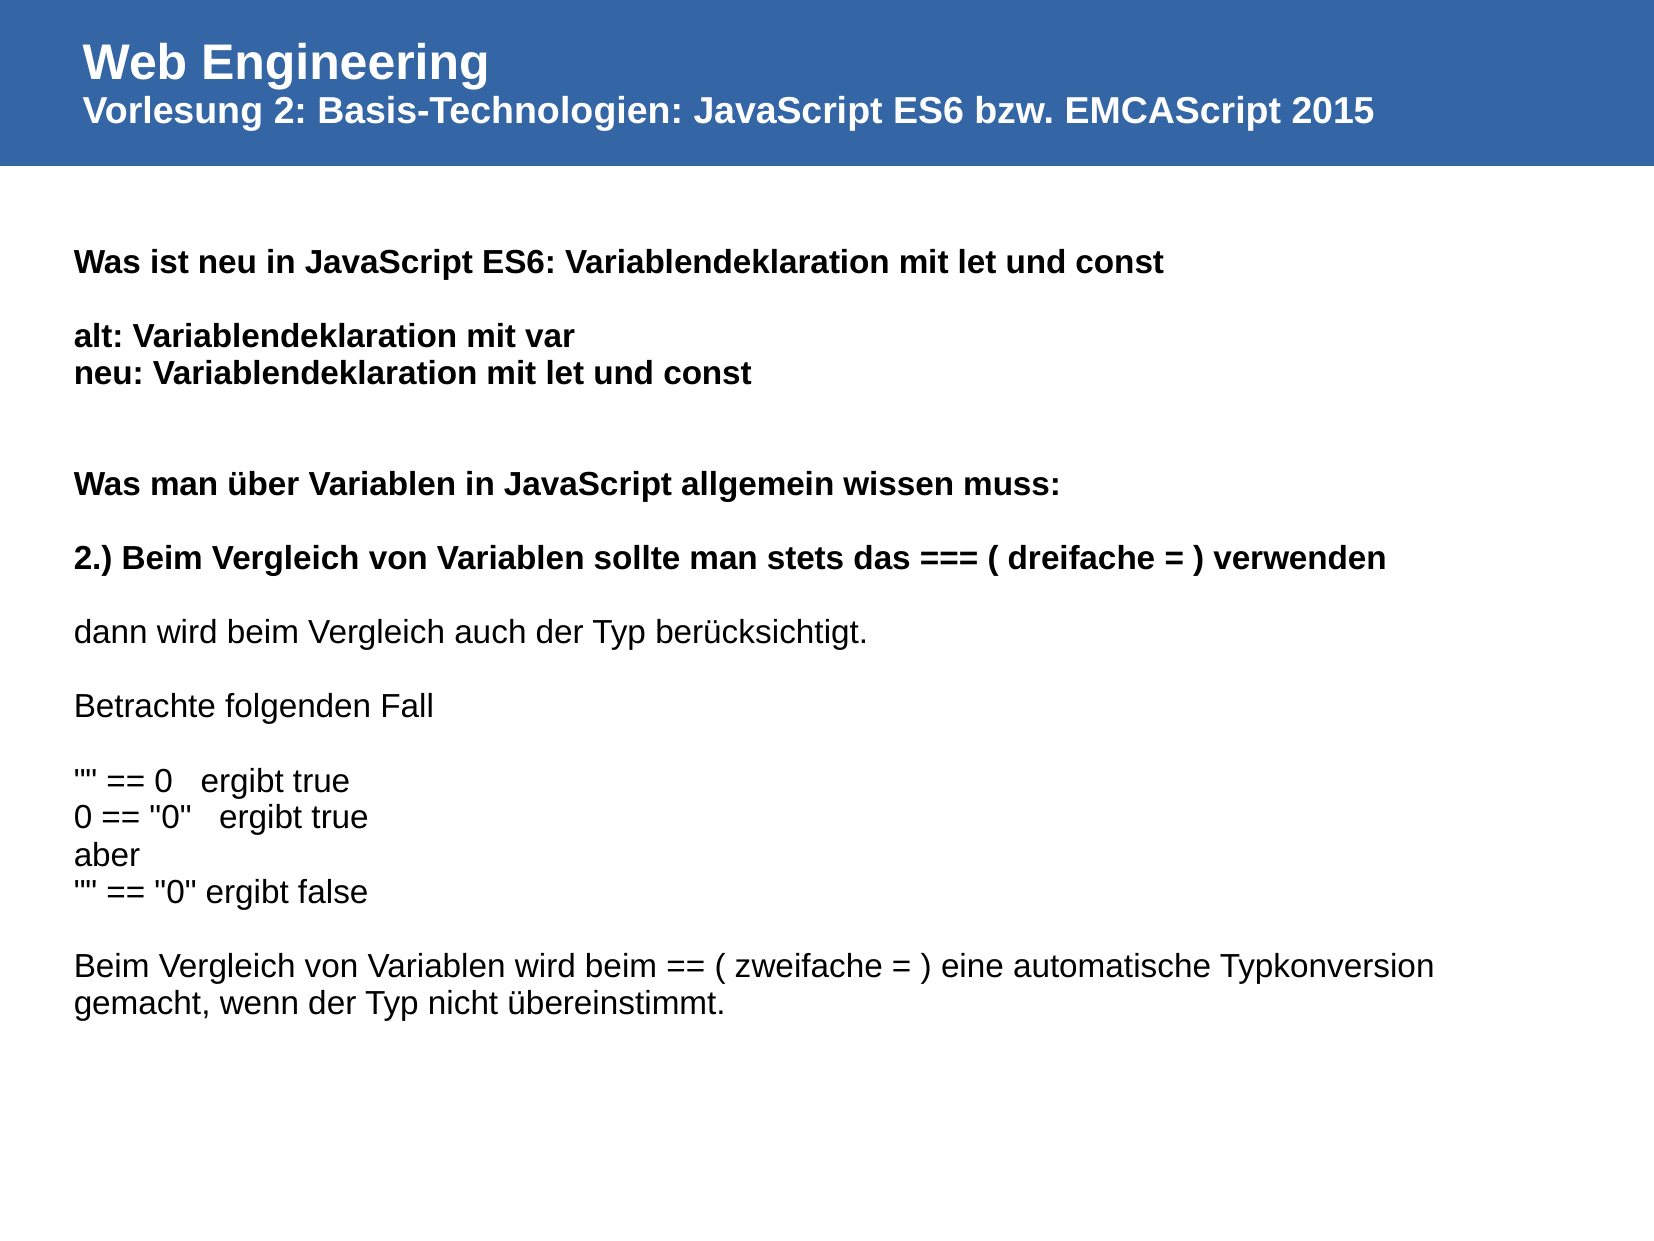

# Web Engineering Vorlesung 2: Basis-Technologien: JavaScript ES6 bzw. EMCAScript 2015
Was ist neu in JavaScript ES6: Variablendeklaration mit let und const
alt: Variablendeklaration mit var
neu: Variablendeklaration mit let und const
Was man über Variablen in JavaScript allgemein wissen muss:
2.) Beim Vergleich von Variablen sollte man stets das === ( dreifache = ) verwenden
dann wird beim Vergleich auch der Typ berücksichtigt.
Betrachte folgenden Fall
"" == 0 ergibt true
0 == "0" ergibt true
aber
"" == "0" ergibt false
Beim Vergleich von Variablen wird beim == ( zweifache = ) eine automatische Typkonversion
gemacht, wenn der Typ nicht übereinstimmt.